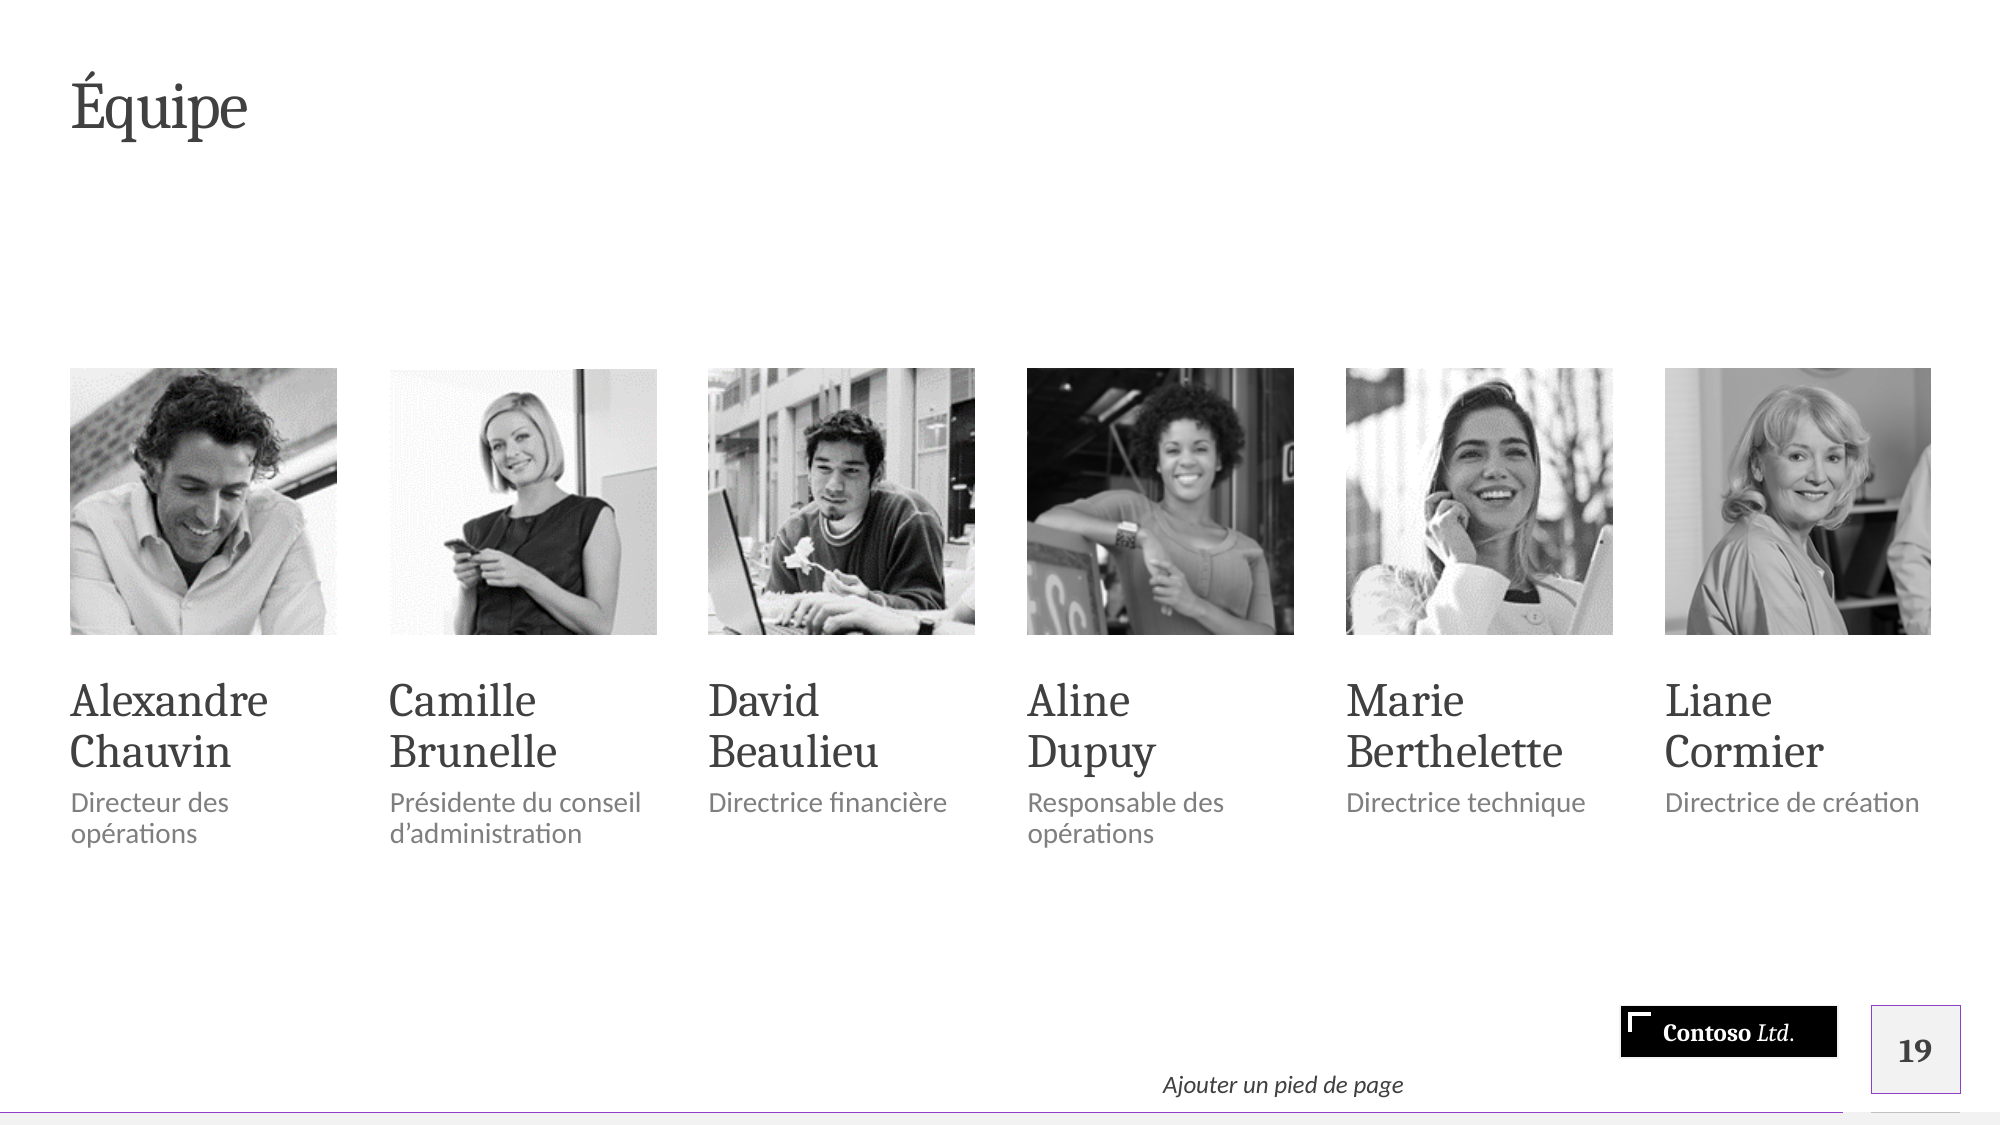

# Équipe
Alexandre Chauvin
Camille Brunelle
David Beaulieu
Aline
Dupuy
Marie Berthelette
Liane Cormier
Directeur des opérations
Présidente du conseil d’administration
Directrice financière
Responsable des opérations
Directrice technique
Directrice de création
Ajouter un pied de page